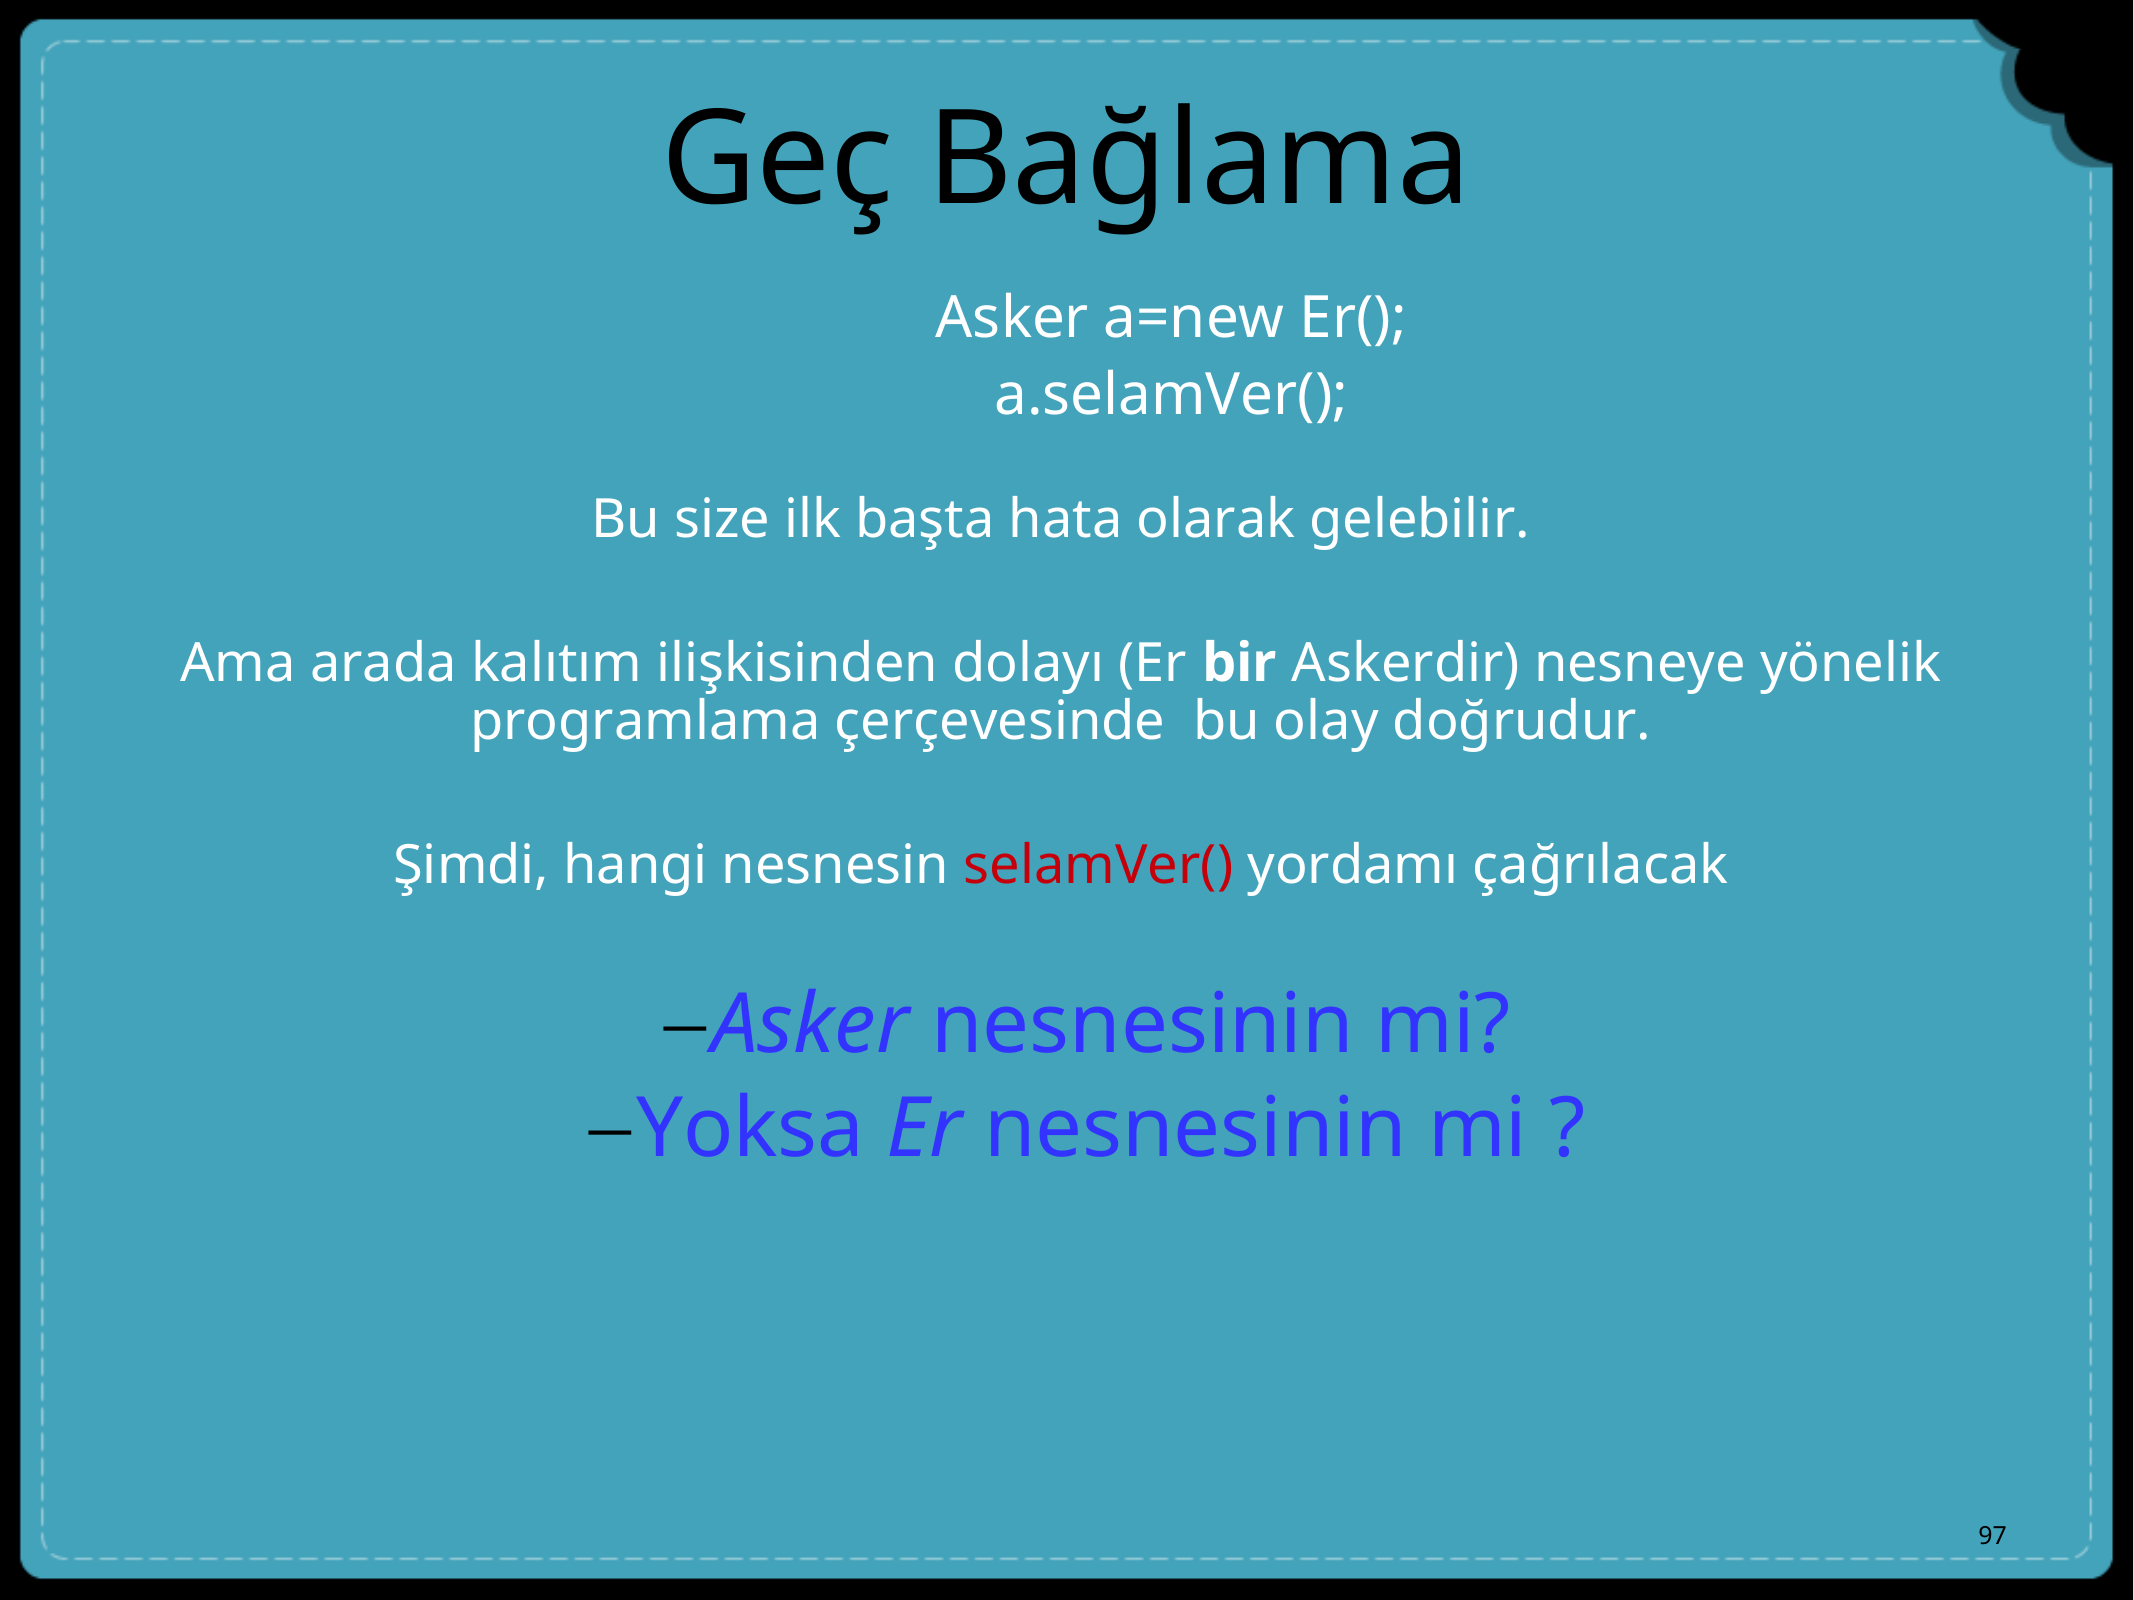

# Geç Bağlama
Asker a=new Er();
a.selamVer();
Bu size ilk başta hata olarak gelebilir.
Ama arada kalıtım ilişkisinden dolayı (Er bir Askerdir) nesneye yönelik programlama çerçevesinde  bu olay doğrudur.
Şimdi, hangi nesnesin selamVer() yordamı çağrılacak
Asker nesnesinin mi?
Yoksa Er nesnesinin mi ?
97